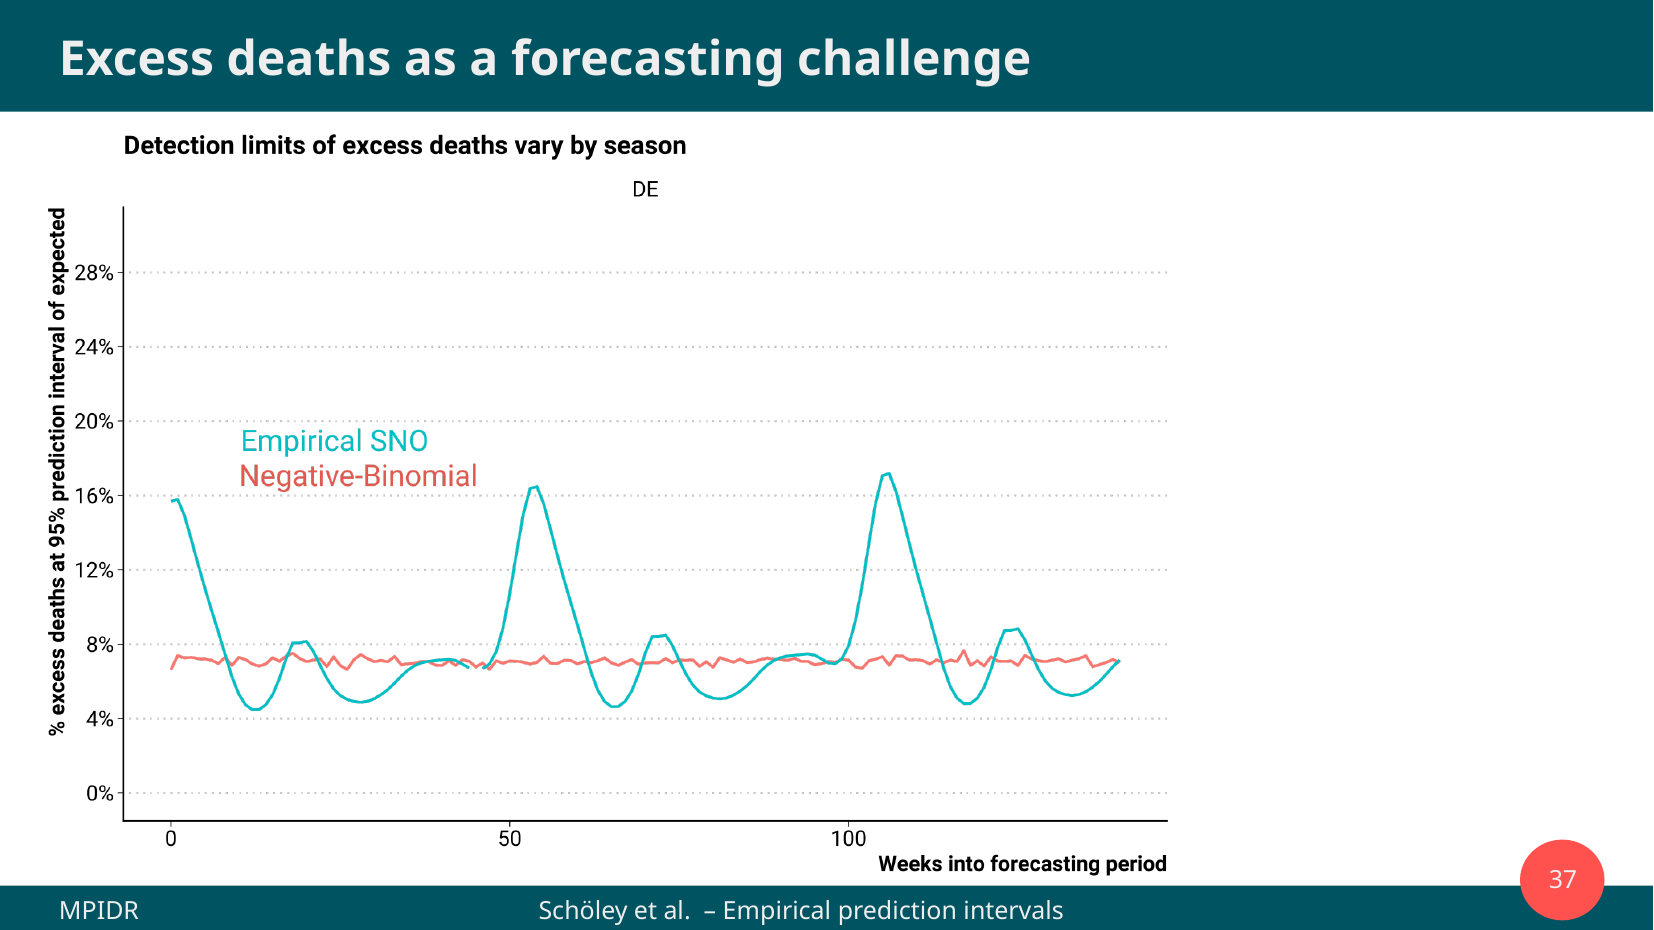

# Excess deaths as a forecasting challenge
37
MPIDR
Schöley et al. – Empirical prediction intervals